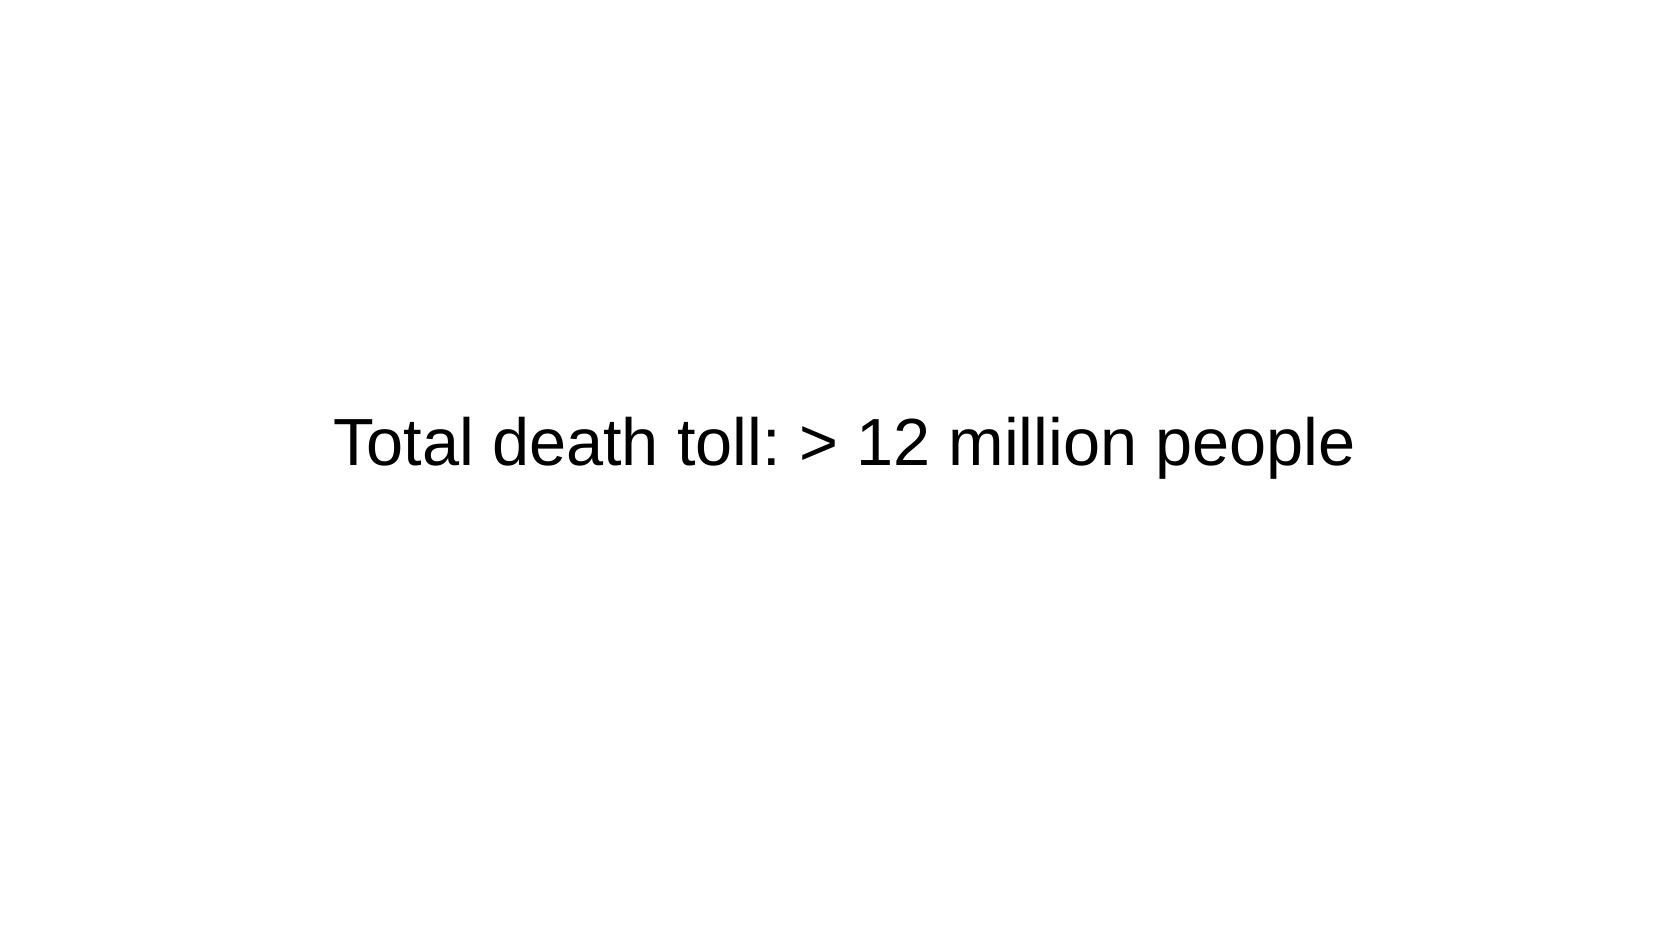

# Total death toll: > 12 million people